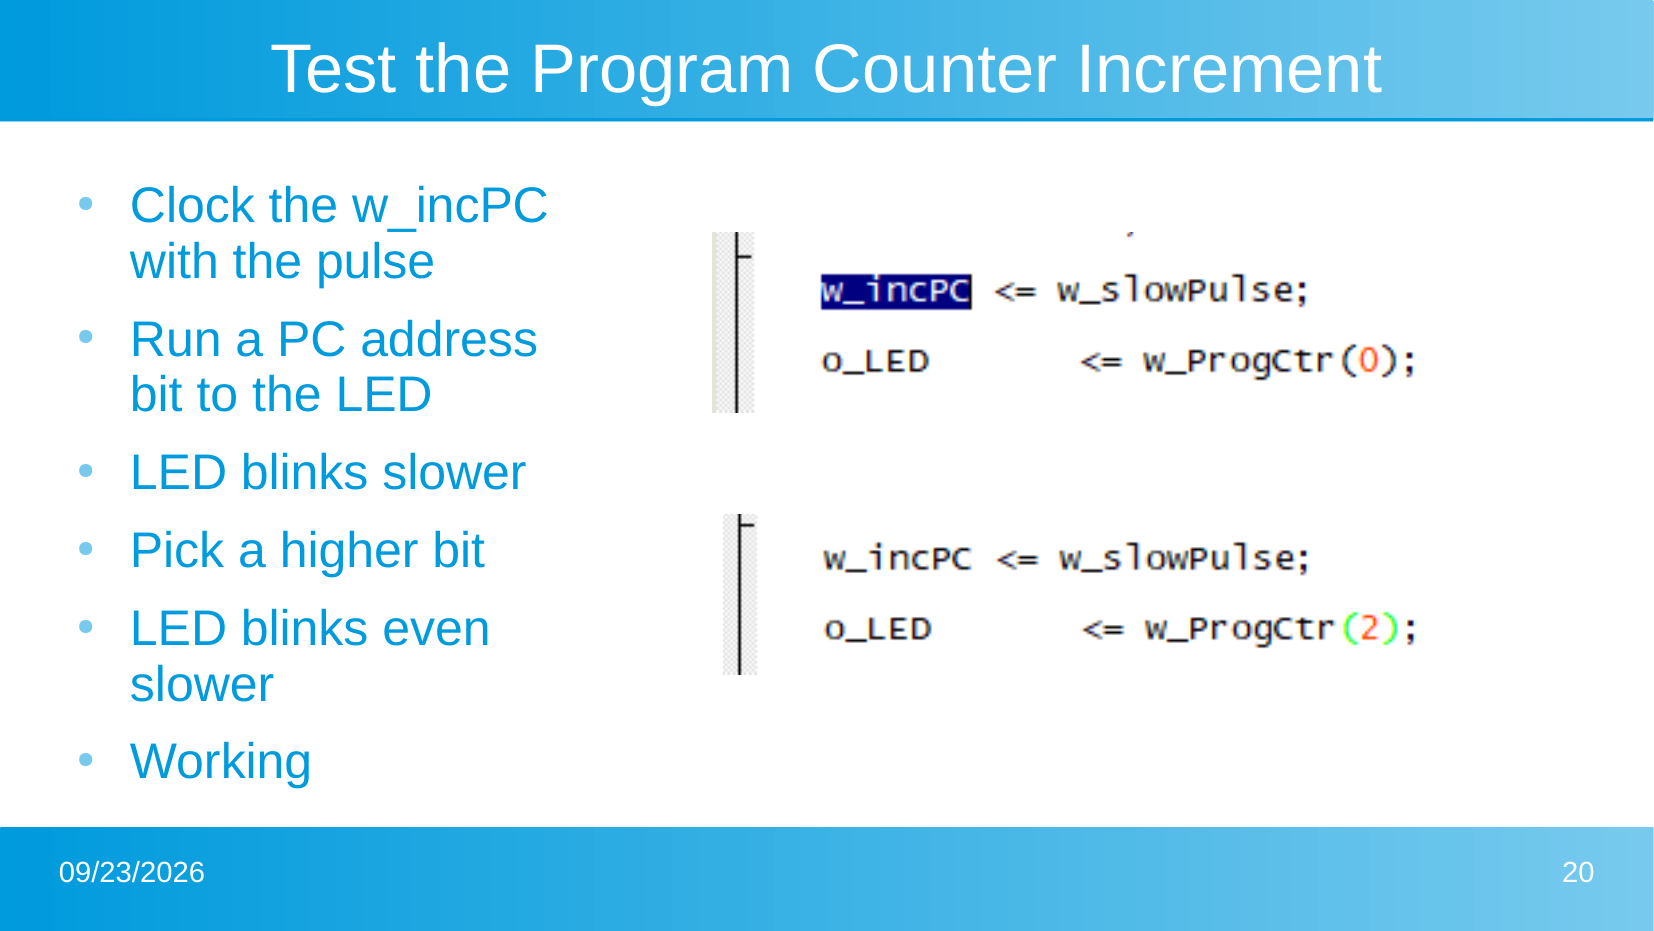

# Test the Program Counter Increment
Clock the w_incPC with the pulse
Run a PC address bit to the LED
LED blinks slower
Pick a higher bit
LED blinks even slower
Working
20